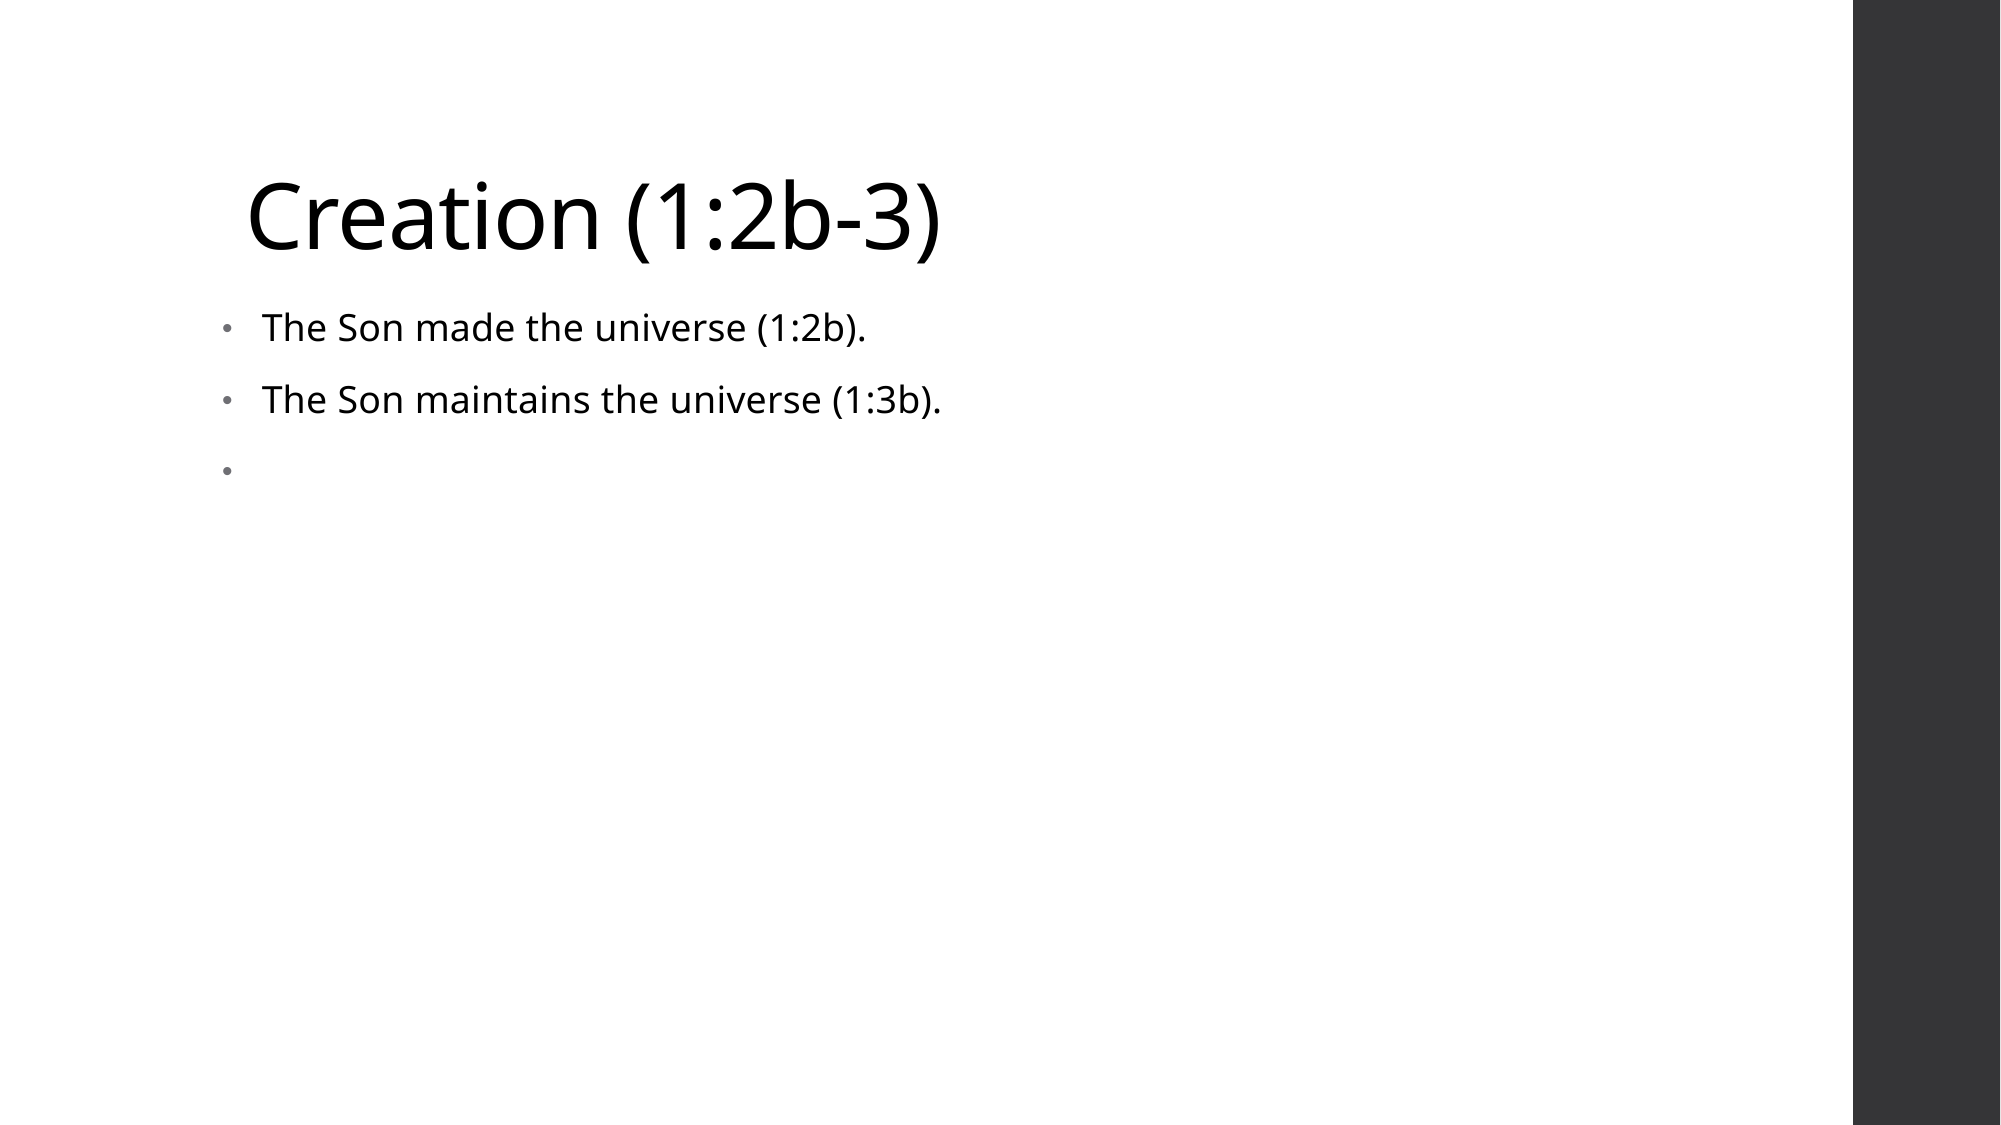

# Creation (1:2b-3)
 The Son made the universe (1:2b).
 The Son maintains the universe (1:3b).